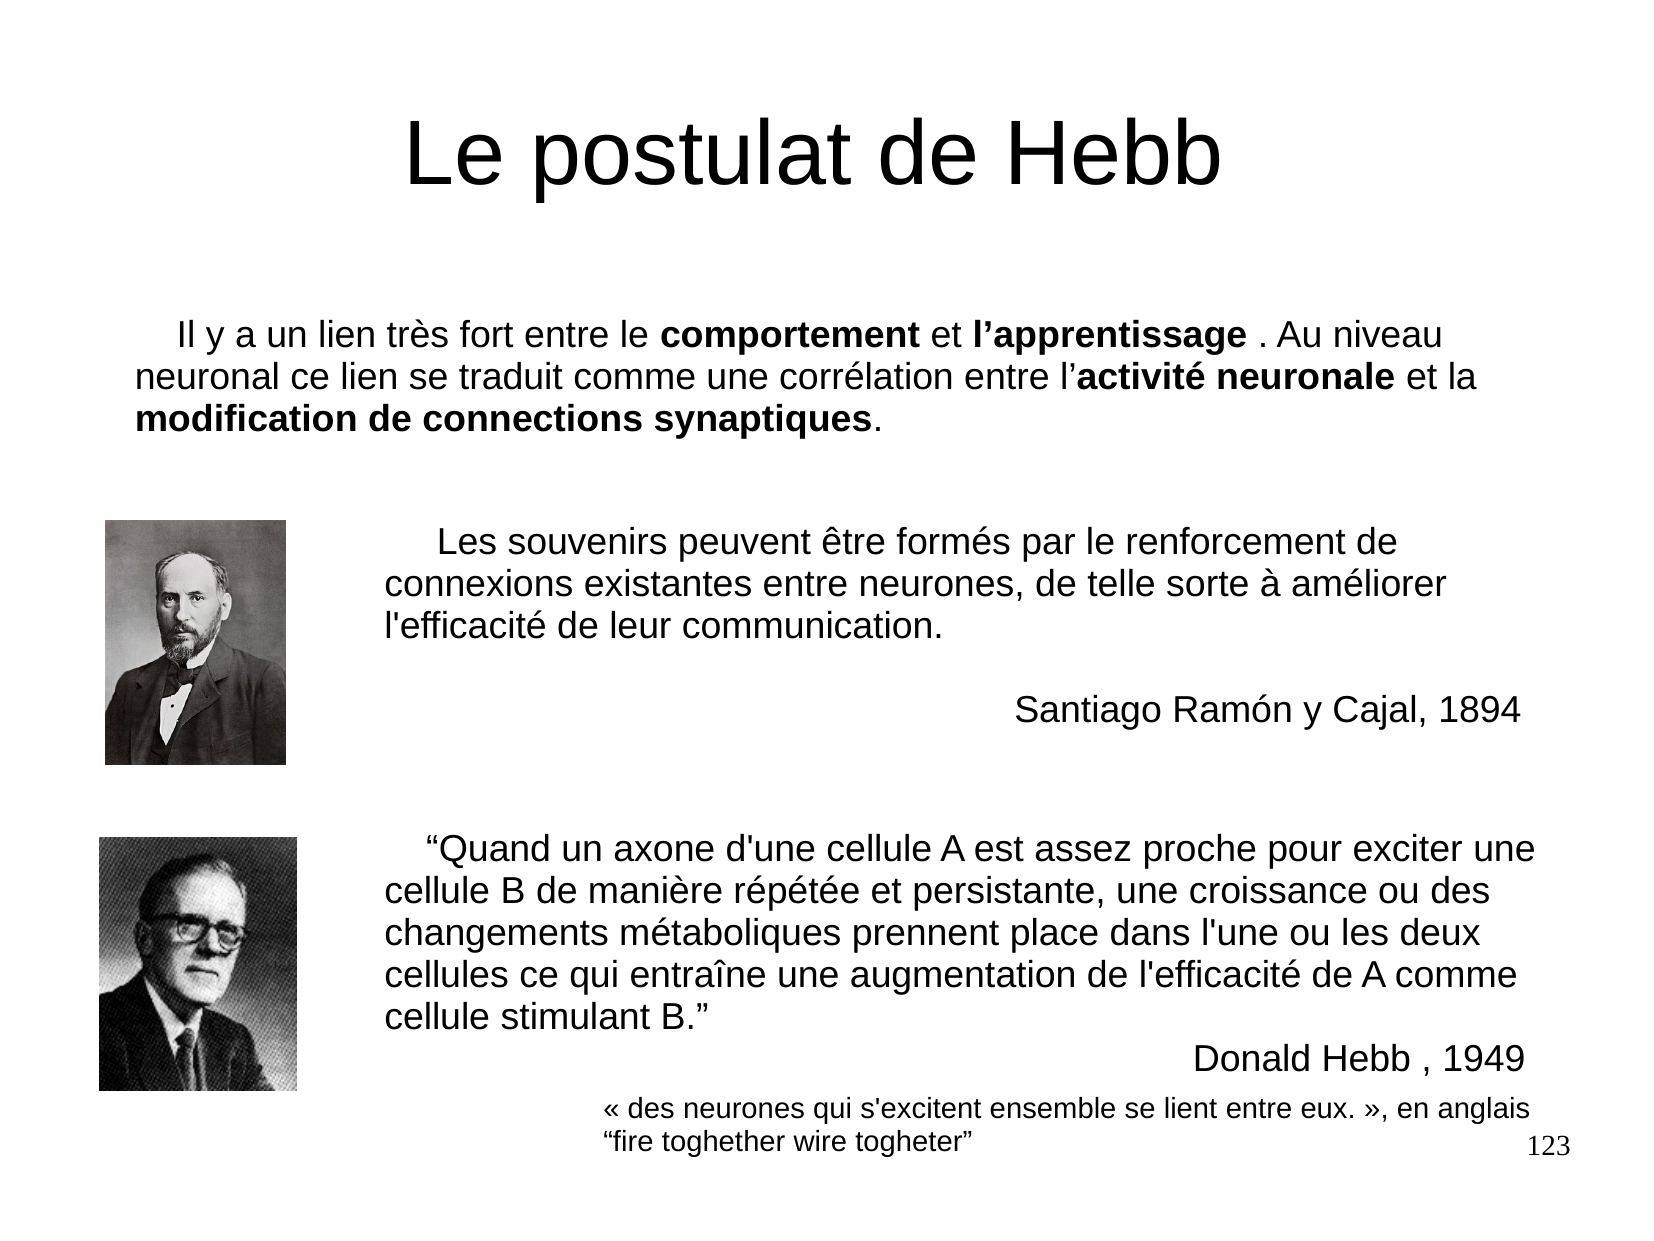

# Le postulat de Hebb
 Il y a un lien très fort entre le comportement et l’apprentissage . Au niveau neuronal ce lien se traduit comme une corrélation entre l’activité neuronale et la modification de connections synaptiques.
 Les souvenirs peuvent être formés par le renforcement de connexions existantes entre neurones, de telle sorte à améliorer l'efficacité de leur communication.
 Santiago Ramón y Cajal, 1894
 “Quand un axone d'une cellule A est assez proche pour exciter une cellule B de manière répétée et persistante, une croissance ou des changements métaboliques prennent place dans l'une ou les deux cellules ce qui entraîne une augmentation de l'efficacité de A comme cellule stimulant B.”
  Donald Hebb , 1949
« des neurones qui s'excitent ensemble se lient entre eux. », en anglais “fire toghether wire togheter”
123